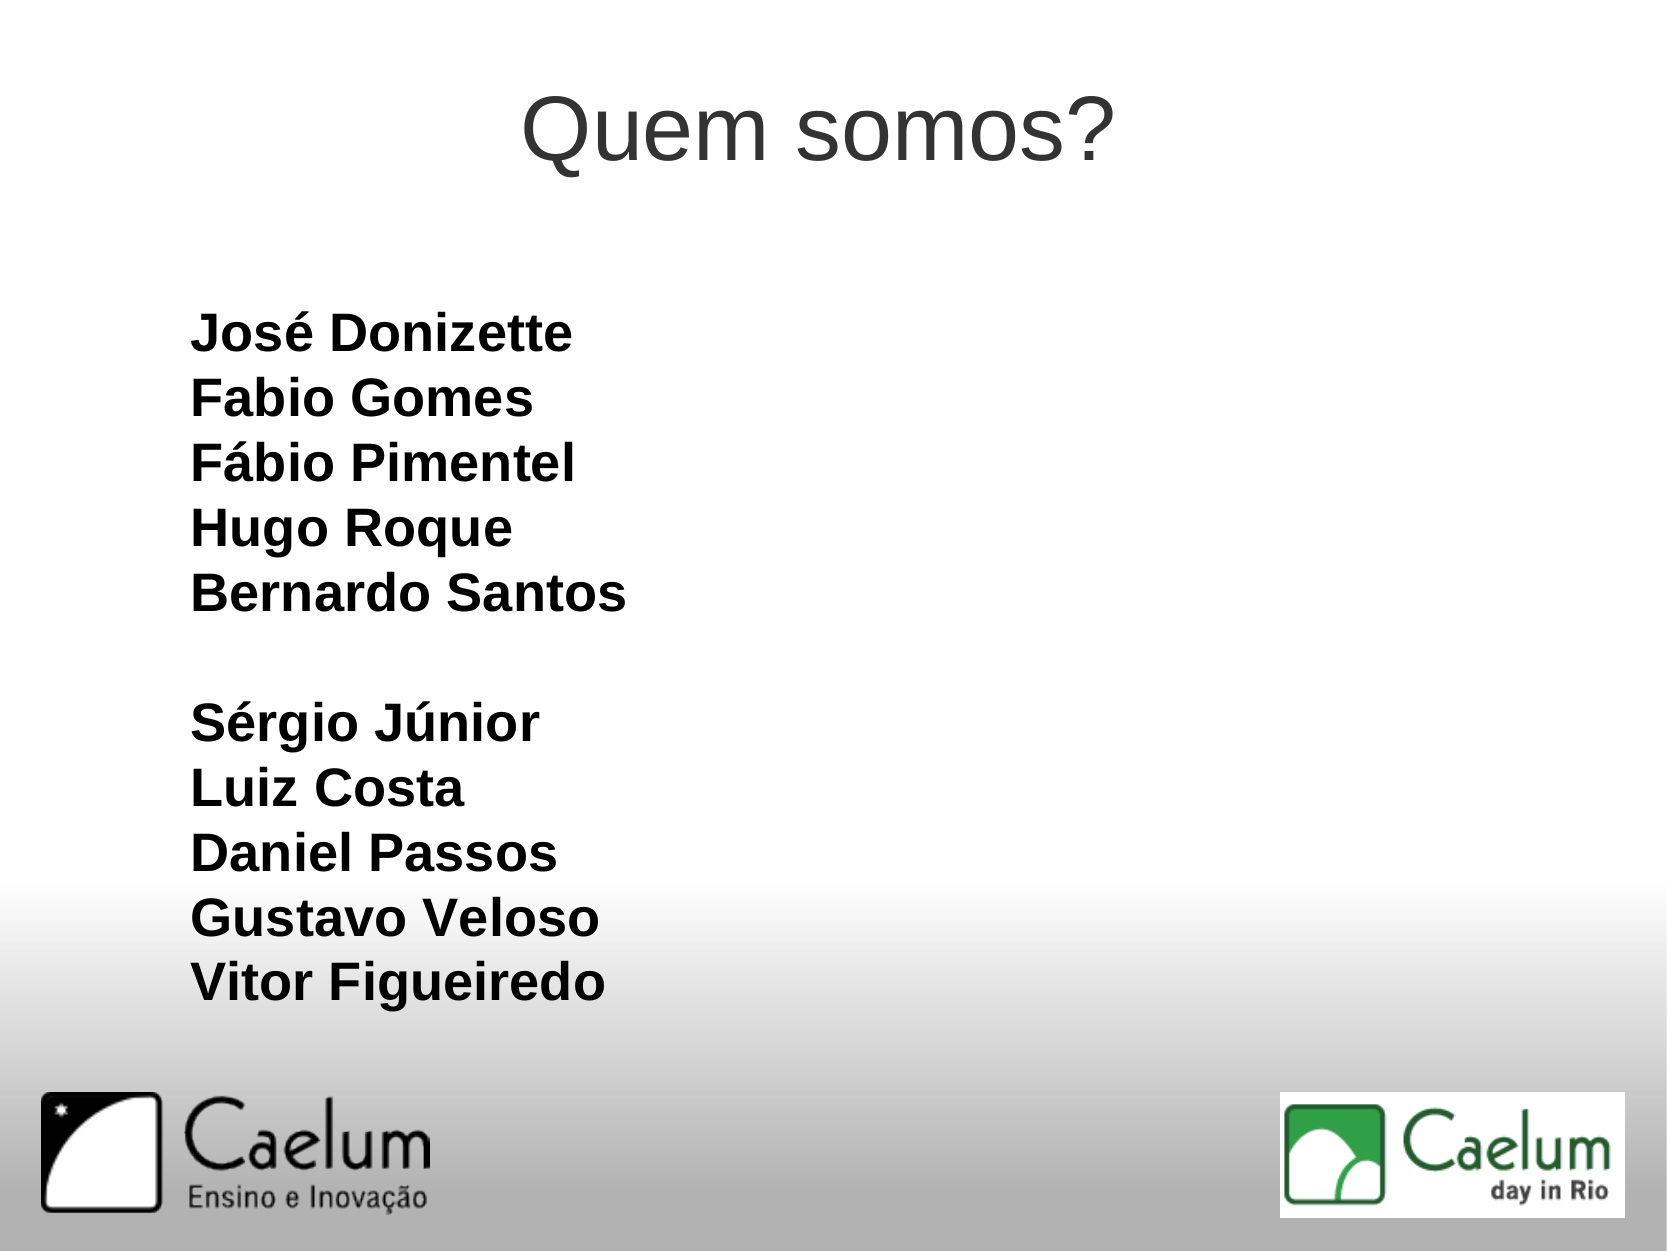

# Quem somos?
José Donizette
Fabio Gomes
Fábio Pimentel
Hugo Roque
Bernardo Santos
Sérgio Júnior
Luiz Costa
Daniel Passos
Gustavo Veloso
Vitor Figueiredo